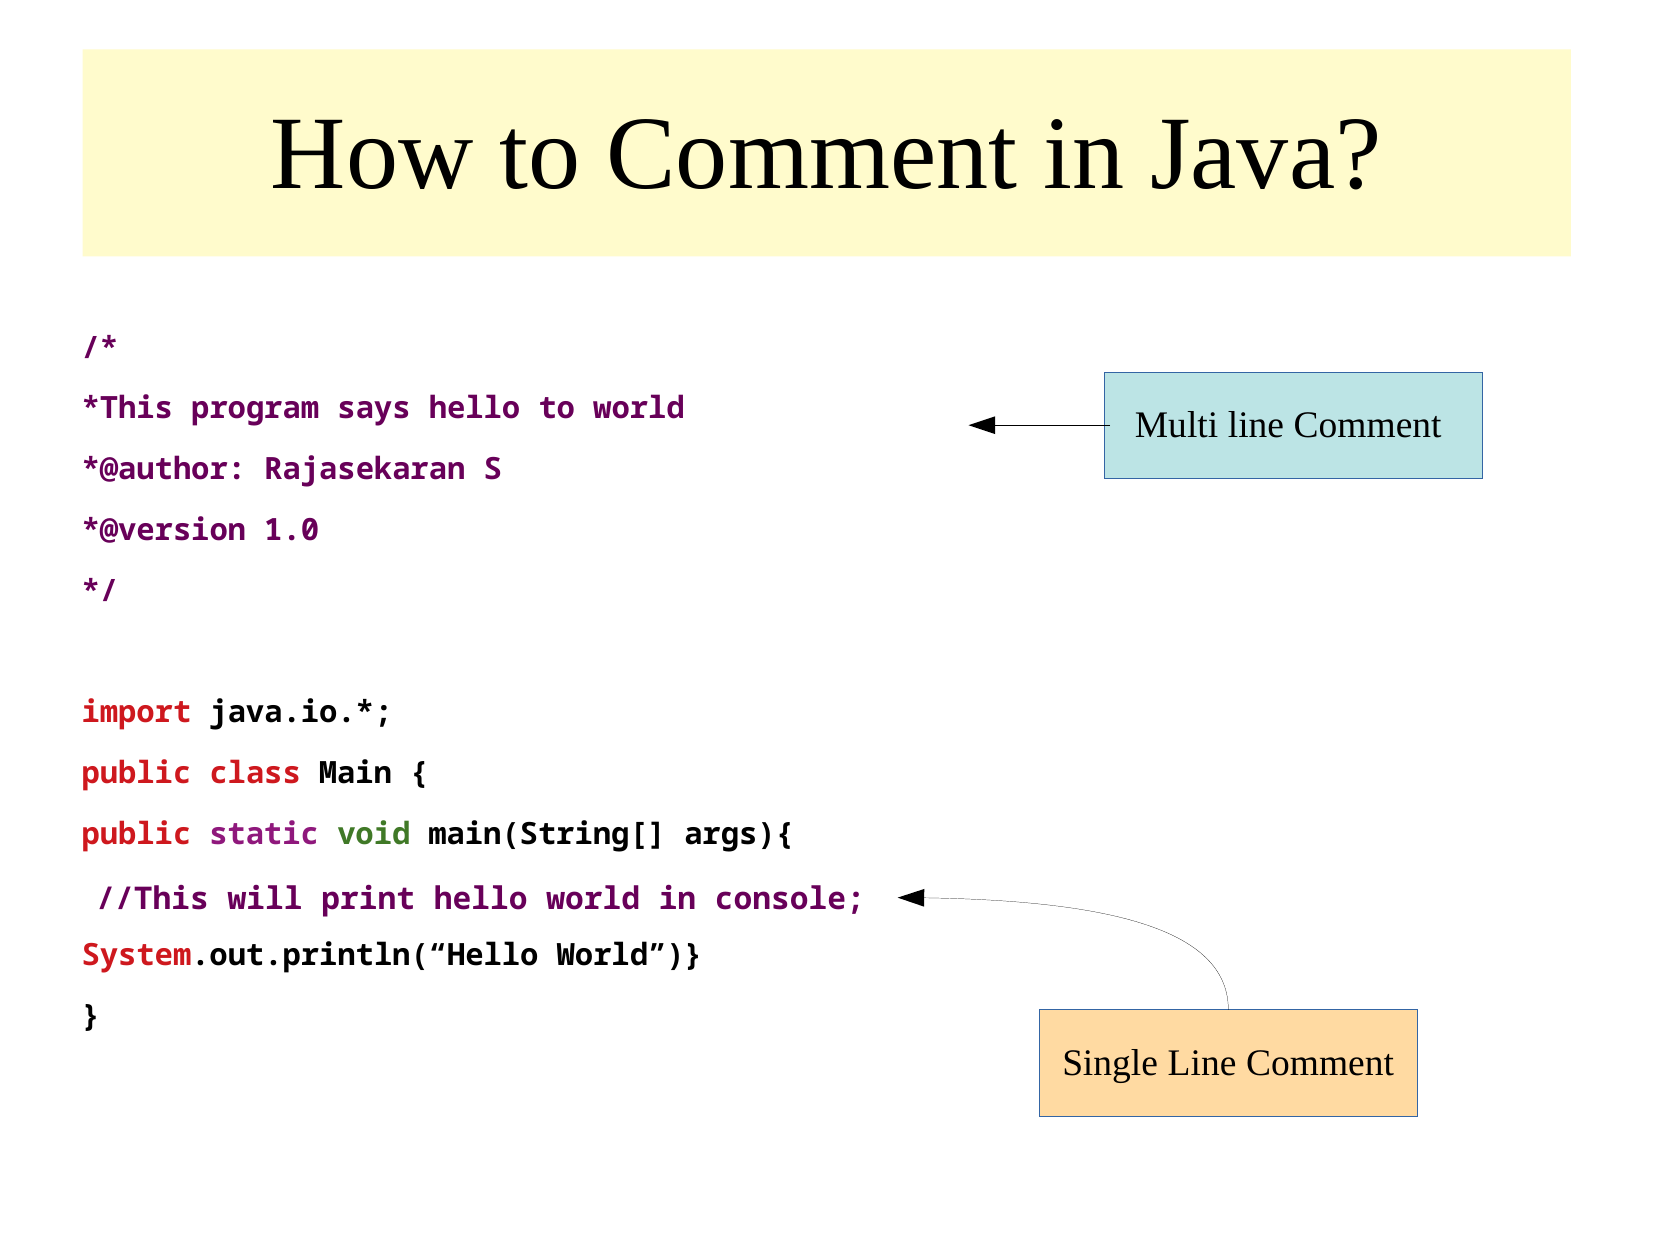

# How to Comment in Java?
/*
*This program says hello to world
*@author: Rajasekaran S
*@version 1.0
*/
import java.io.*;
public class Main {
public static void main(String[] args){
System.out.println(“Hello World”)}
}
Multi line Comment
//This will print hello world in console;
Single Line Comment